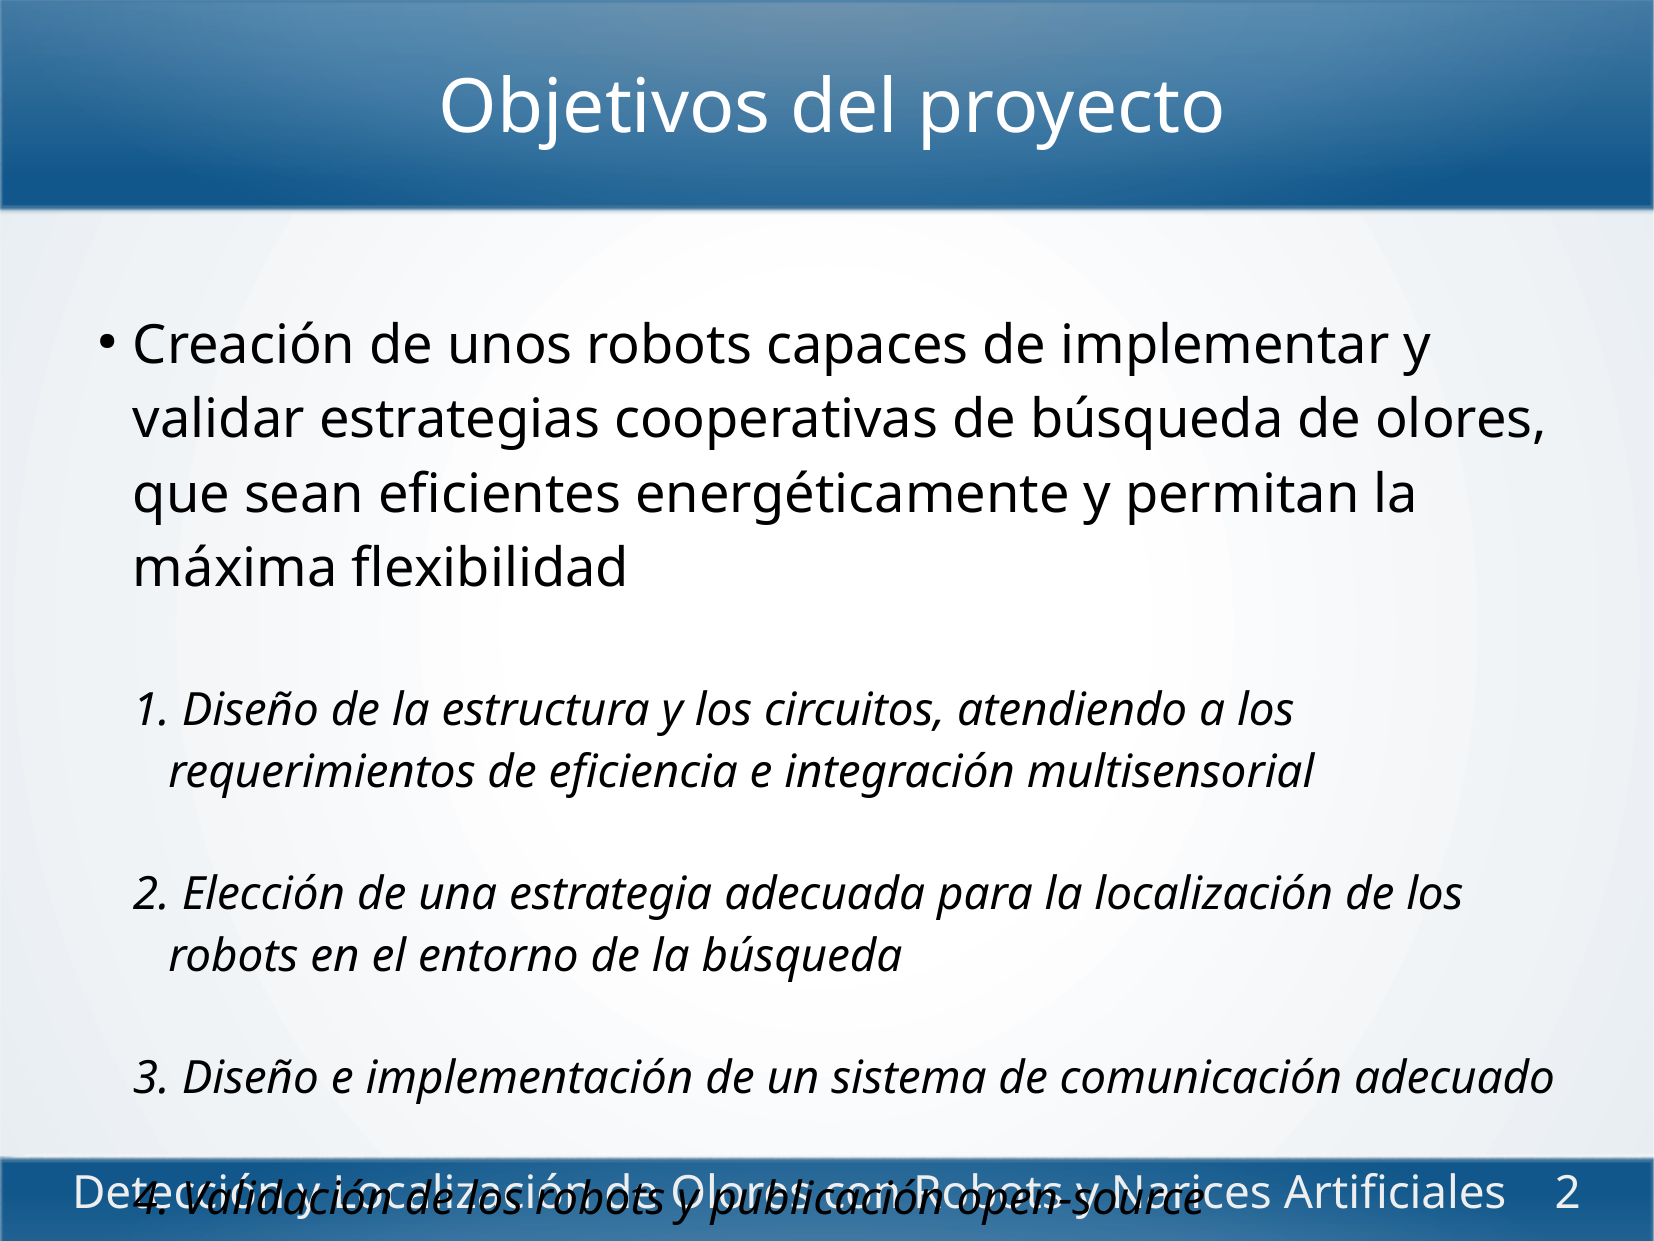

# Objetivos del proyecto
Creación de unos robots capaces de implementar y validar estrategias cooperativas de búsqueda de olores, que sean eficientes energéticamente y permitan la máxima flexibilidad
 Diseño de la estructura y los circuitos, atendiendo a los requerimientos de eficiencia e integración multisensorial
 Elección de una estrategia adecuada para la localización de los robots en el entorno de la búsqueda
 Diseño e implementación de un sistema de comunicación adecuado
 Validación de los robots y publicación open-source
Detección y Localización de Olores con Robots y Narices Artificiales 2